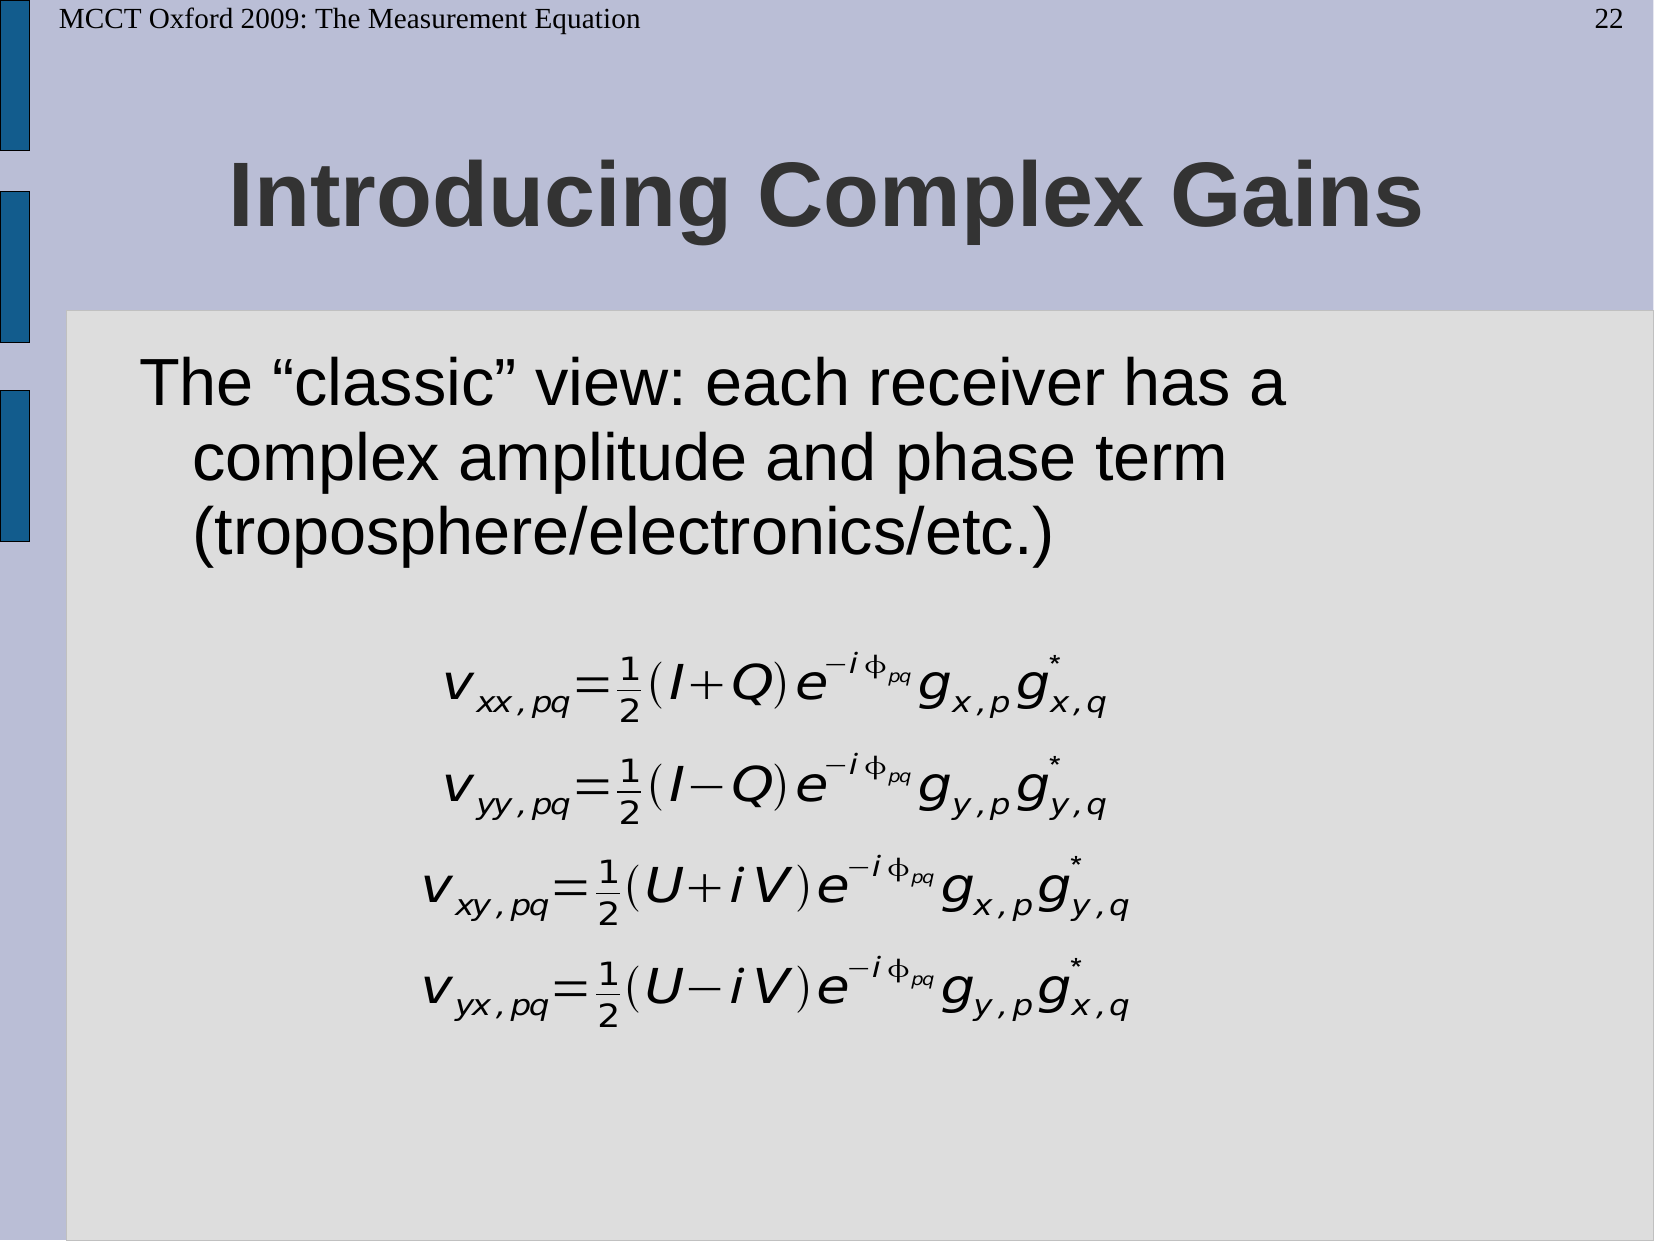

MCCT Oxford 2009: The Measurement Equation
22
# Introducing Complex Gains
The “classic” view: each receiver has a complex amplitude and phase term (troposphere/electronics/etc.)